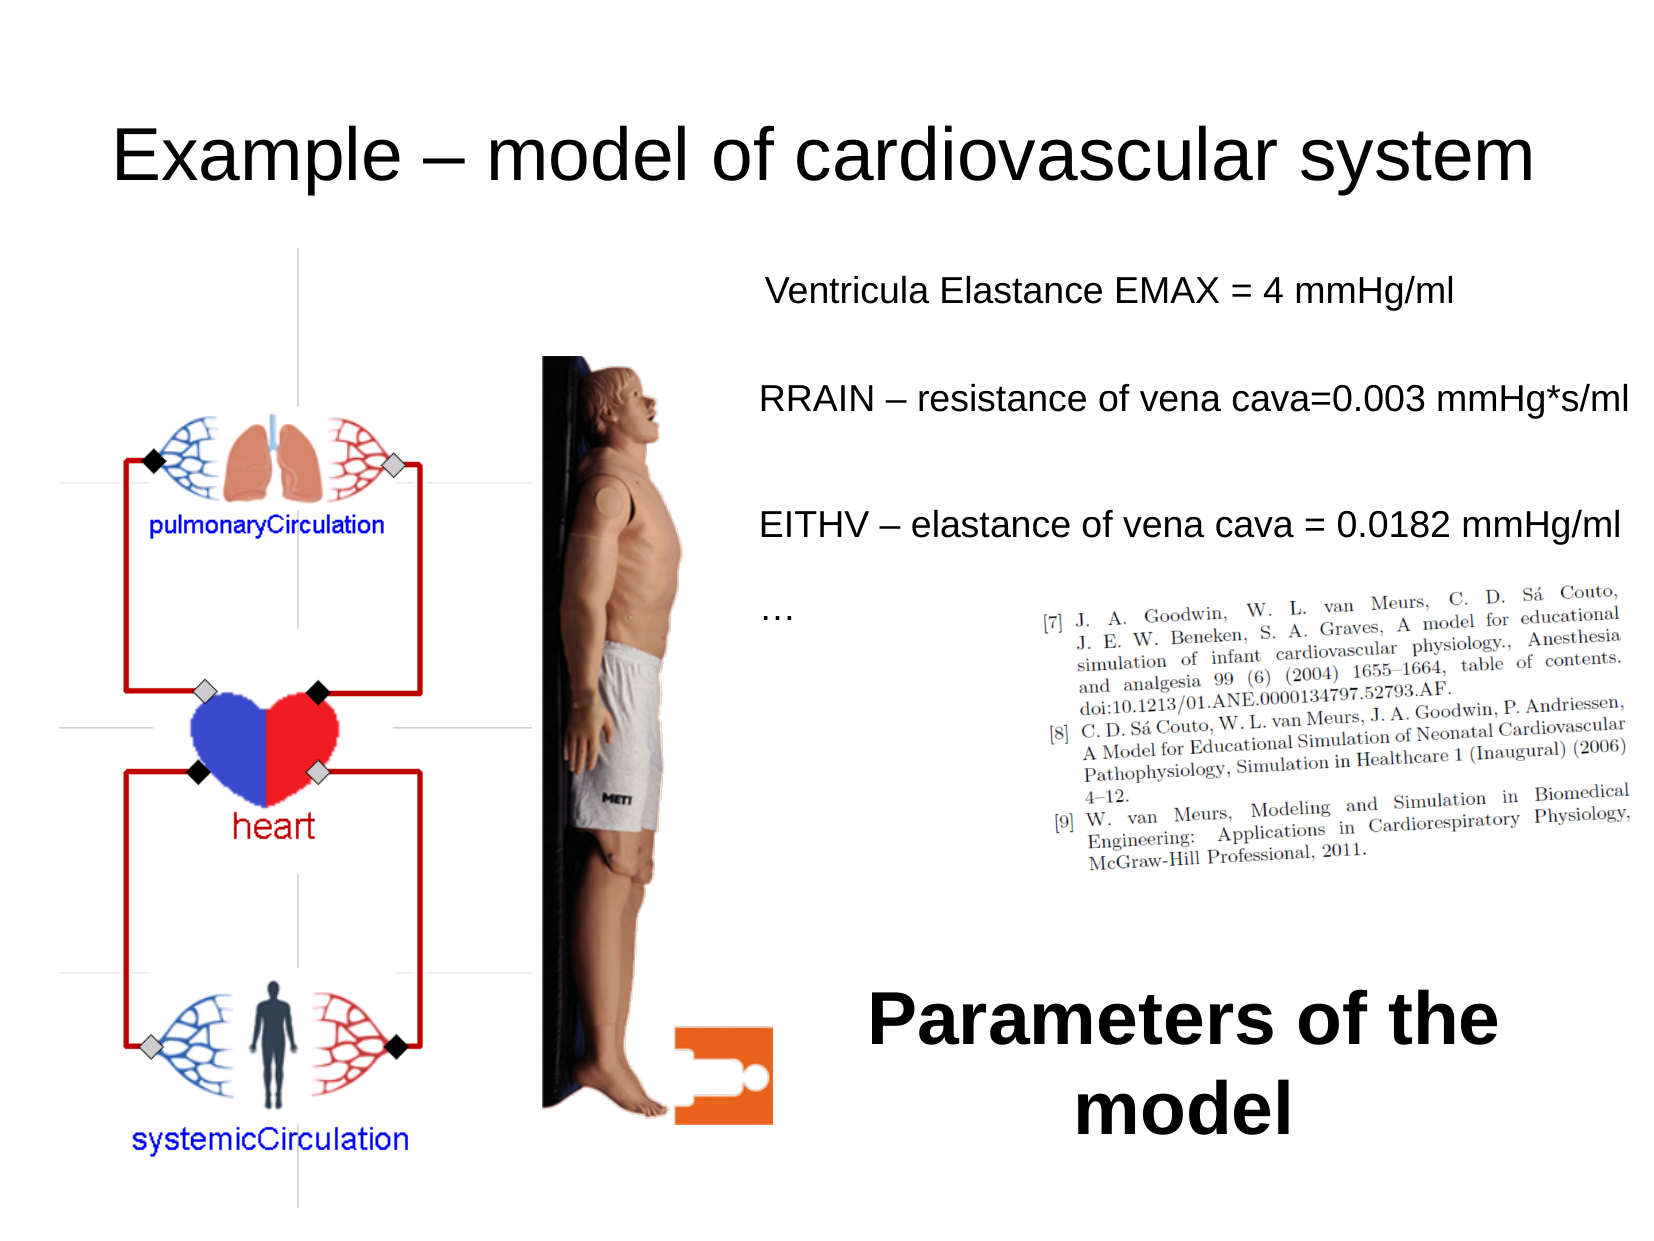

Example – model of cardiovascular system
Ventricula Elastance EMAX = 4 mmHg/ml
RRAIN – resistance of vena cava=0.003 mmHg*s/ml
EITHV – elastance of vena cava = 0.0182 mmHg/ml
…
Parameters of the model